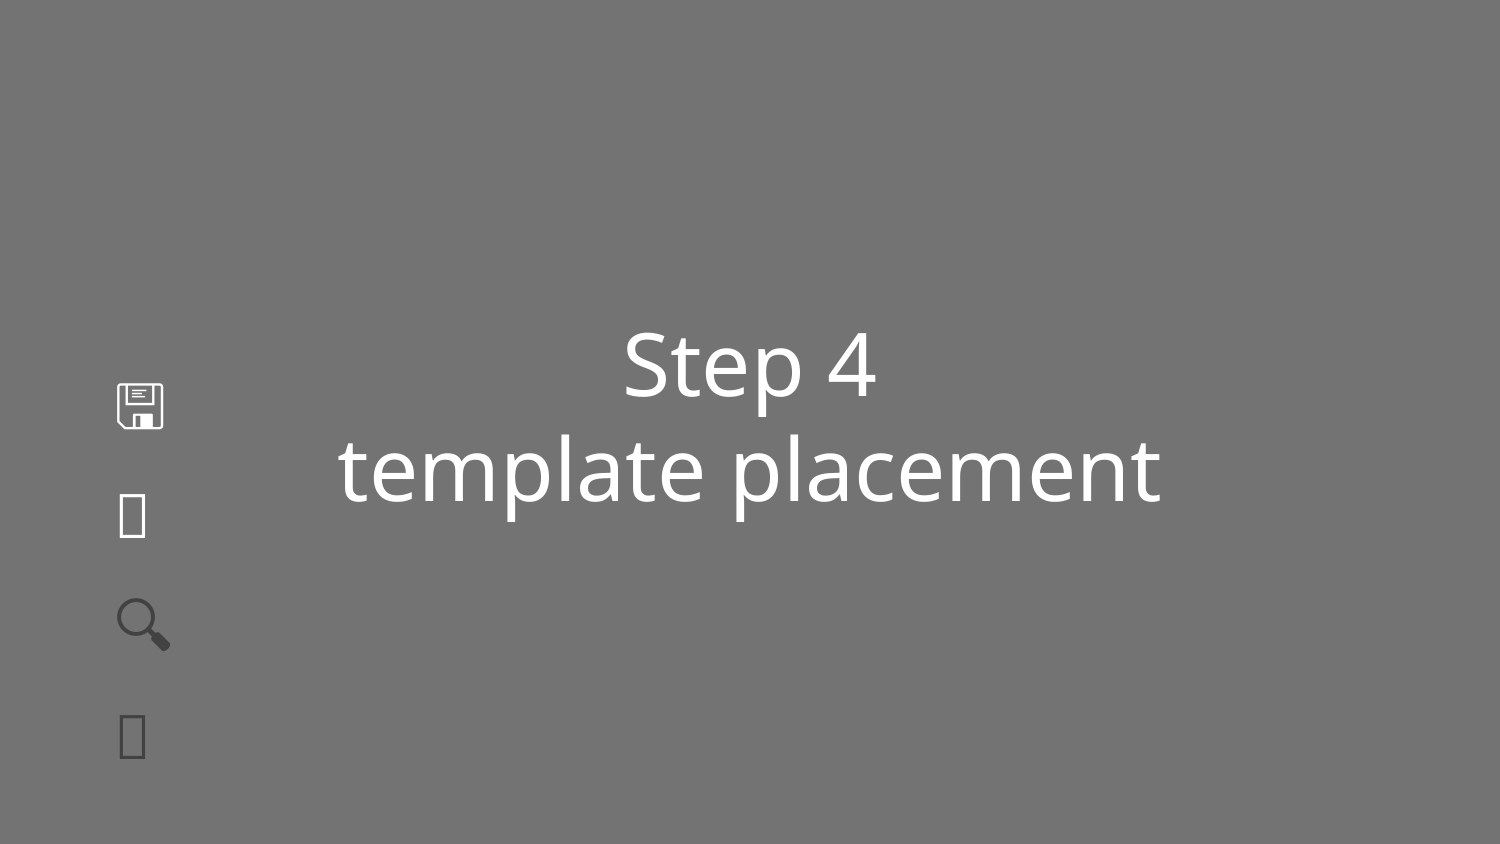

# Step 4 template placement
🖫
🔗
🔍
〰